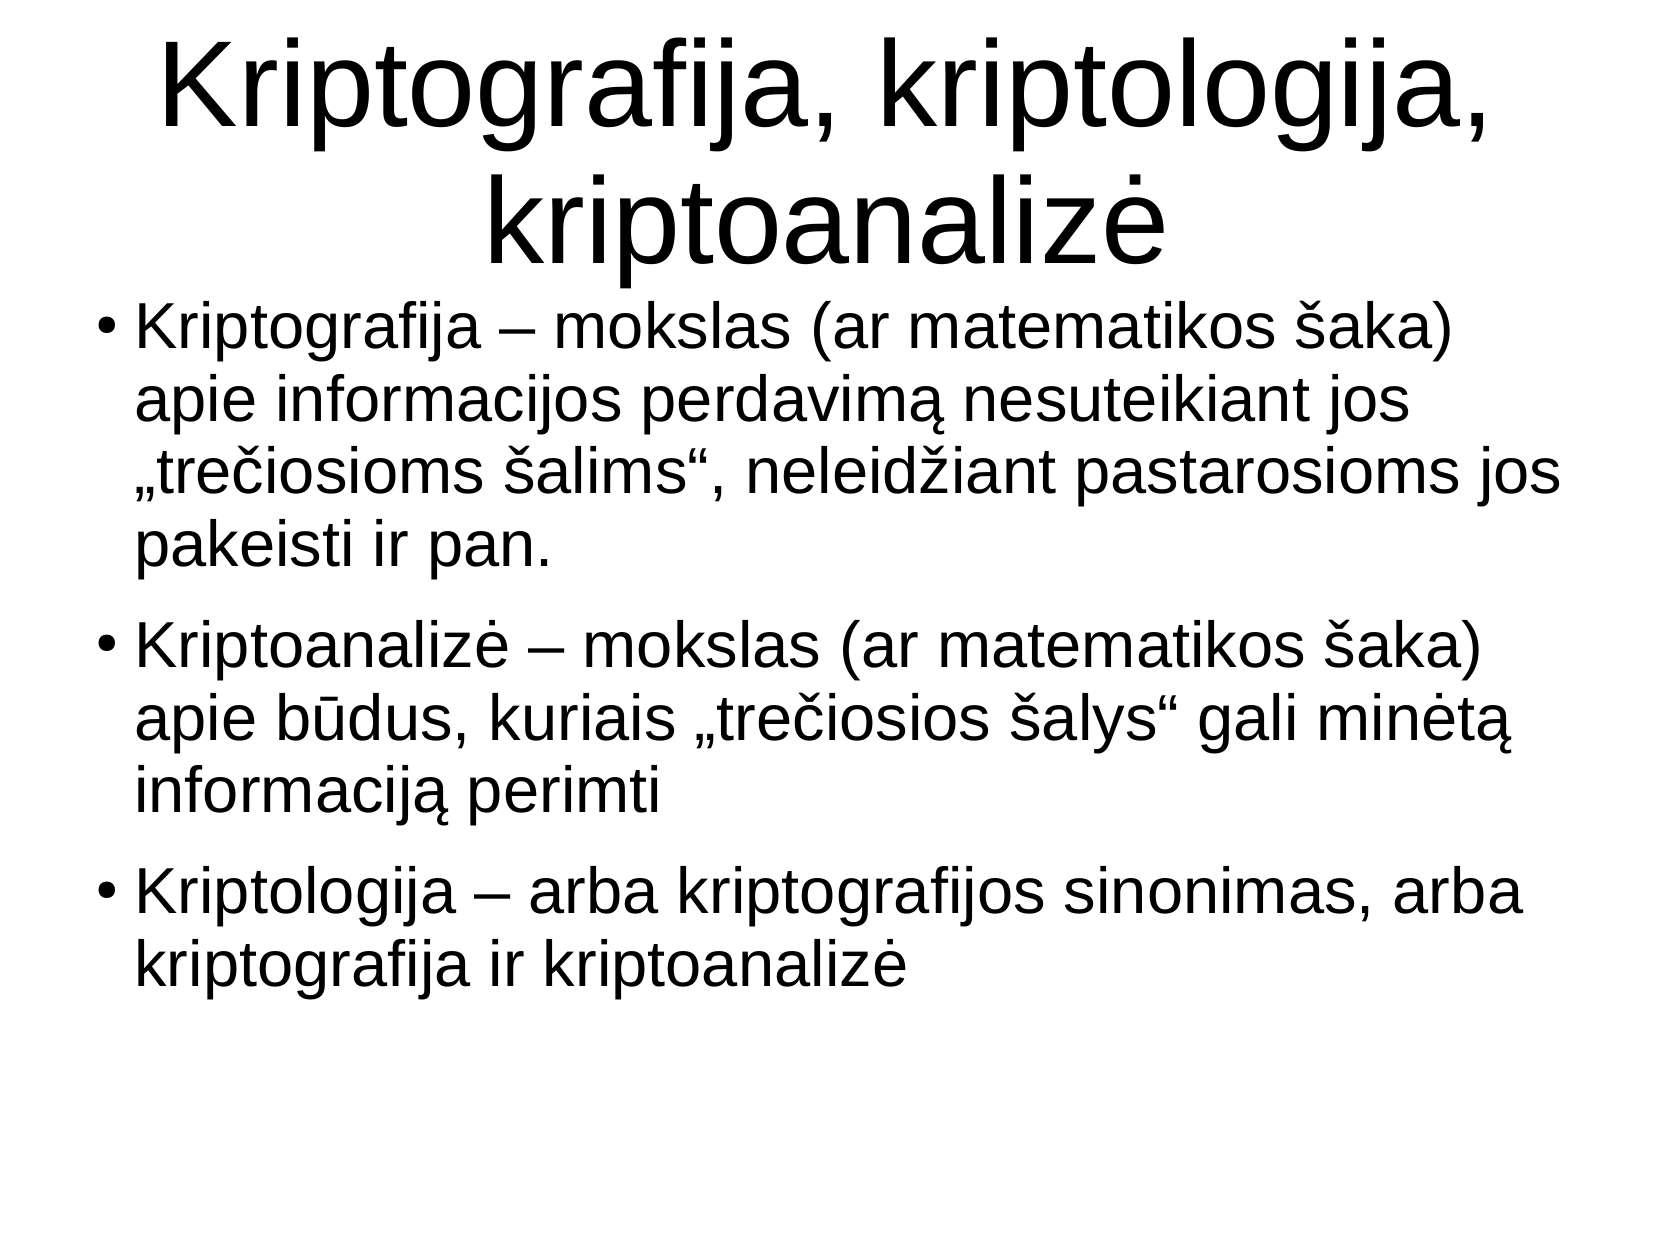

# Kriptografija, kriptologija, kriptoanalizė
Kriptografija – mokslas (ar matematikos šaka) apie informacijos perdavimą nesuteikiant jos „trečiosioms šalims“, neleidžiant pastarosioms jos pakeisti ir pan.
Kriptoanalizė – mokslas (ar matematikos šaka) apie būdus, kuriais „trečiosios šalys“ gali minėtą informaciją perimti
Kriptologija – arba kriptografijos sinonimas, arba kriptografija ir kriptoanalizė